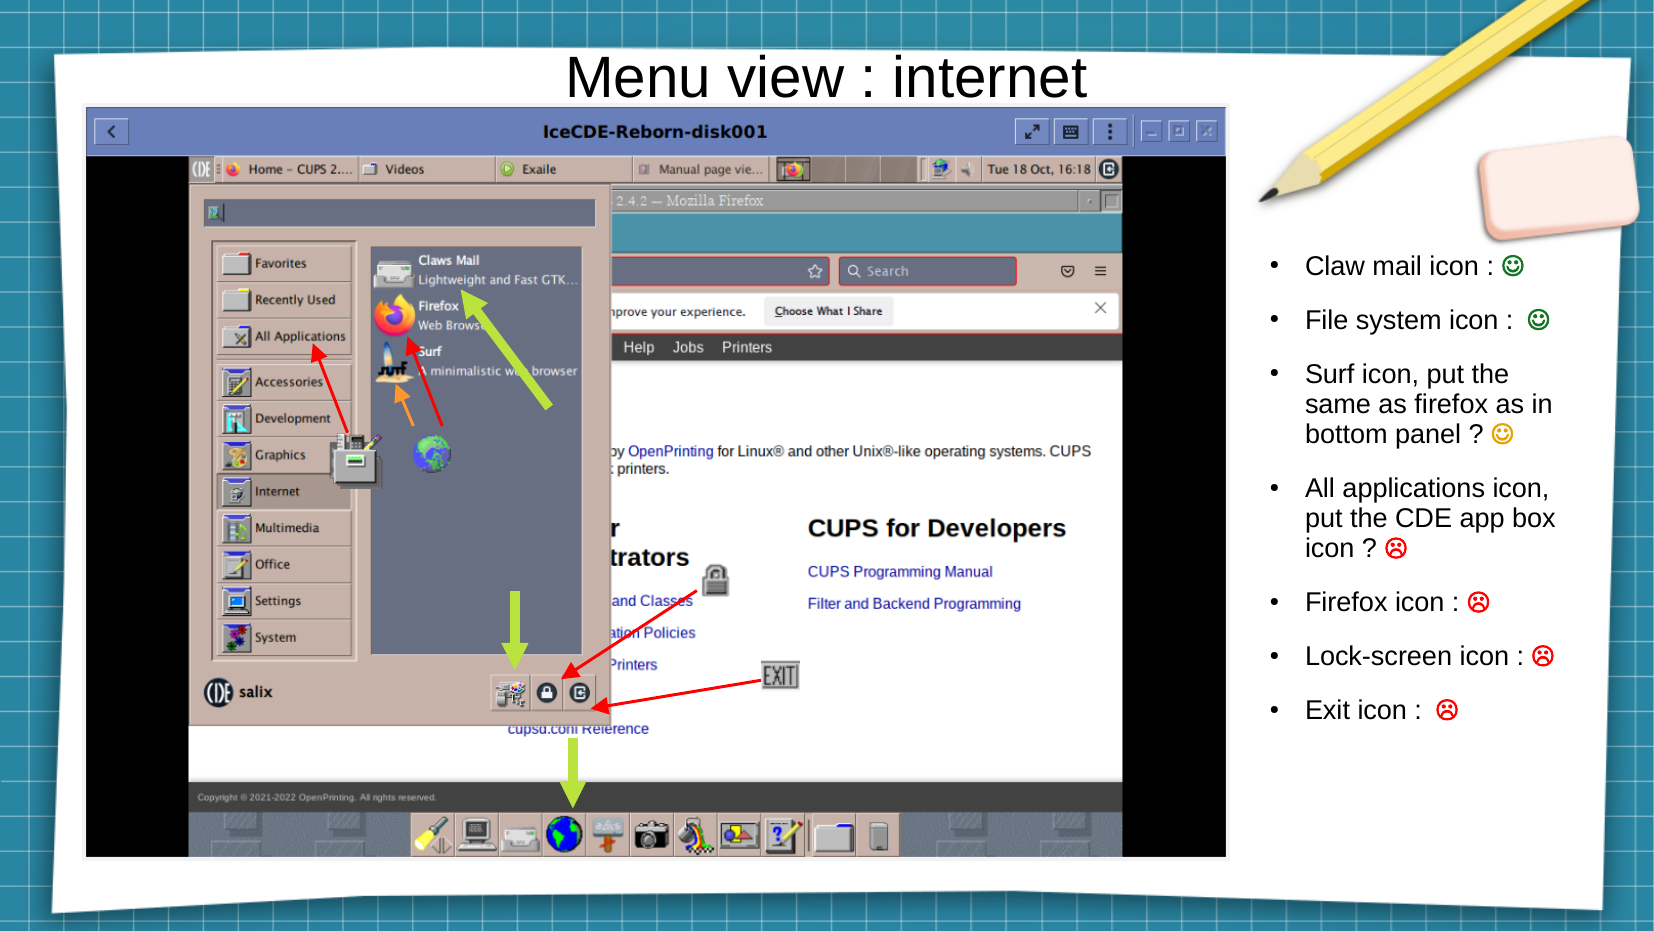

# Menu view : internet
Claw mail icon : ☺
File system icon : ☺
Surf icon, put the same as firefox as in bottom panel ? ☺
All applications icon, put the CDE app box icon ? ☹
Firefox icon : ☹
Lock-screen icon : ☹
Exit icon : ☹